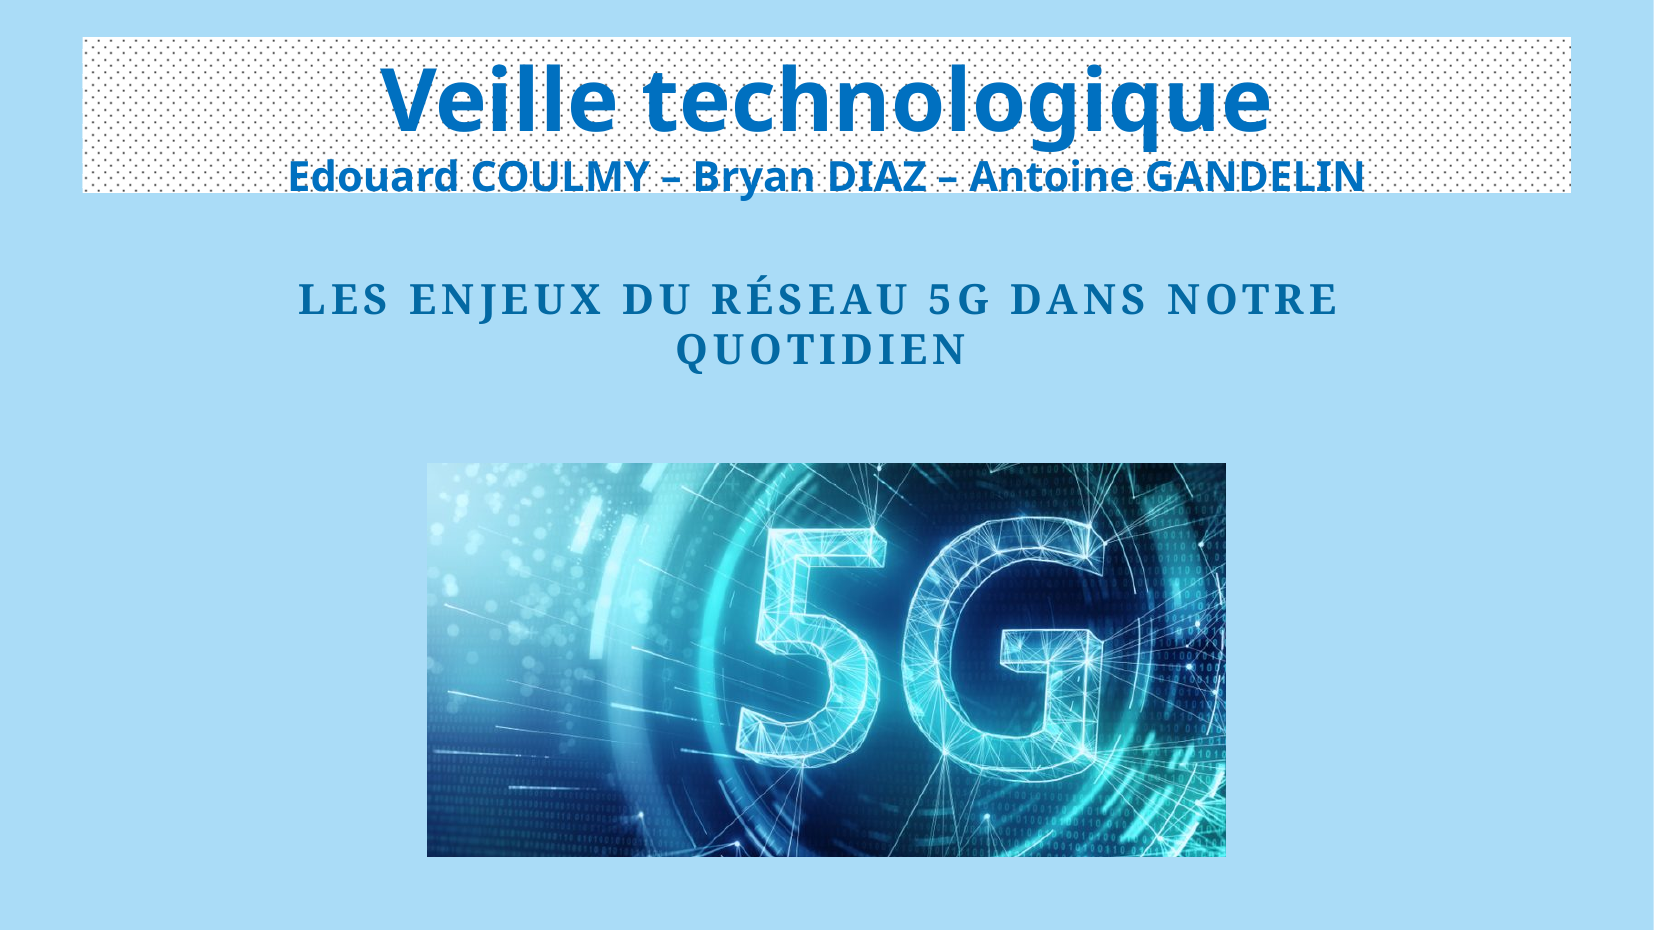

Veille technologique
Edouard COULMY – Bryan DIAZ – Antoine GANDELIN
# Les enjeux du réseau 5G dans notre quotidien